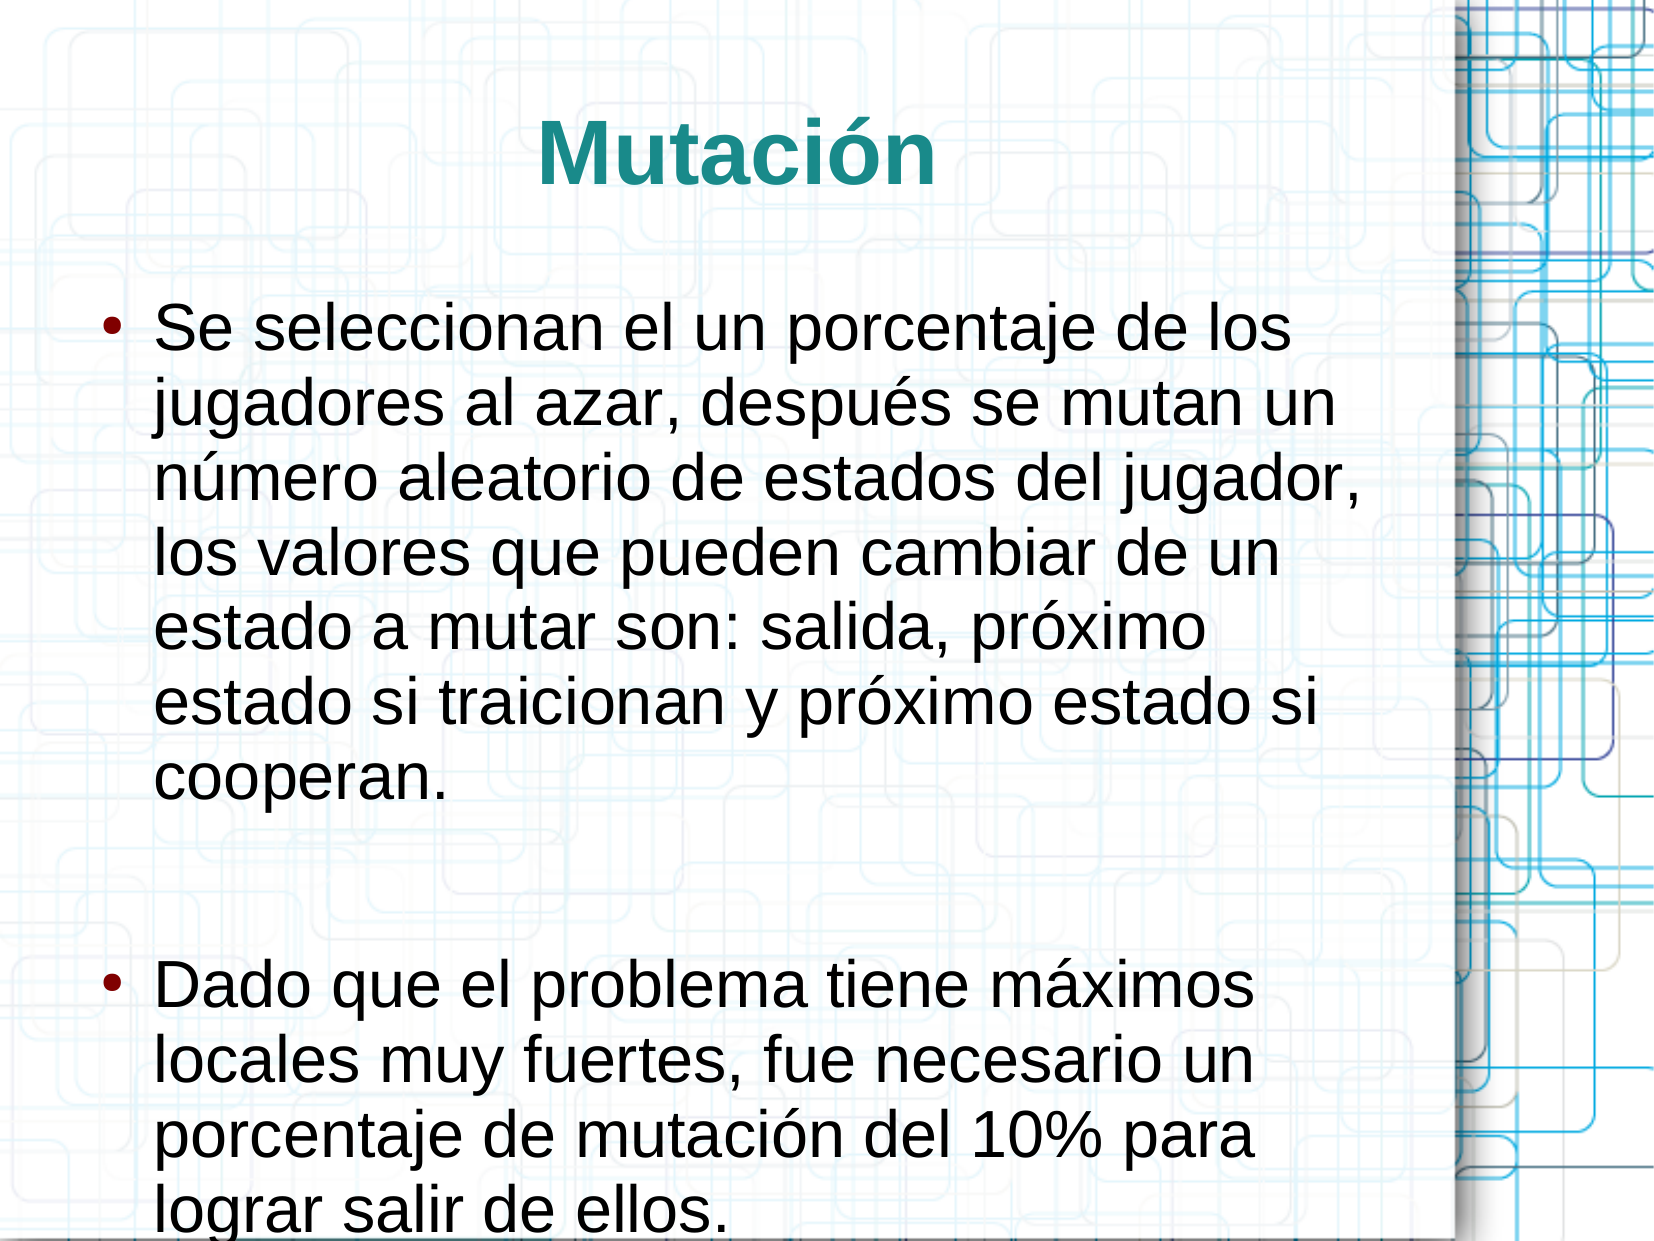

# Mutación
Se seleccionan el un porcentaje de los jugadores al azar, después se mutan un número aleatorio de estados del jugador, los valores que pueden cambiar de un estado a mutar son: salida, próximo estado si traicionan y próximo estado si cooperan.
Dado que el problema tiene máximos locales muy fuertes, fue necesario un porcentaje de mutación del 10% para lograr salir de ellos.